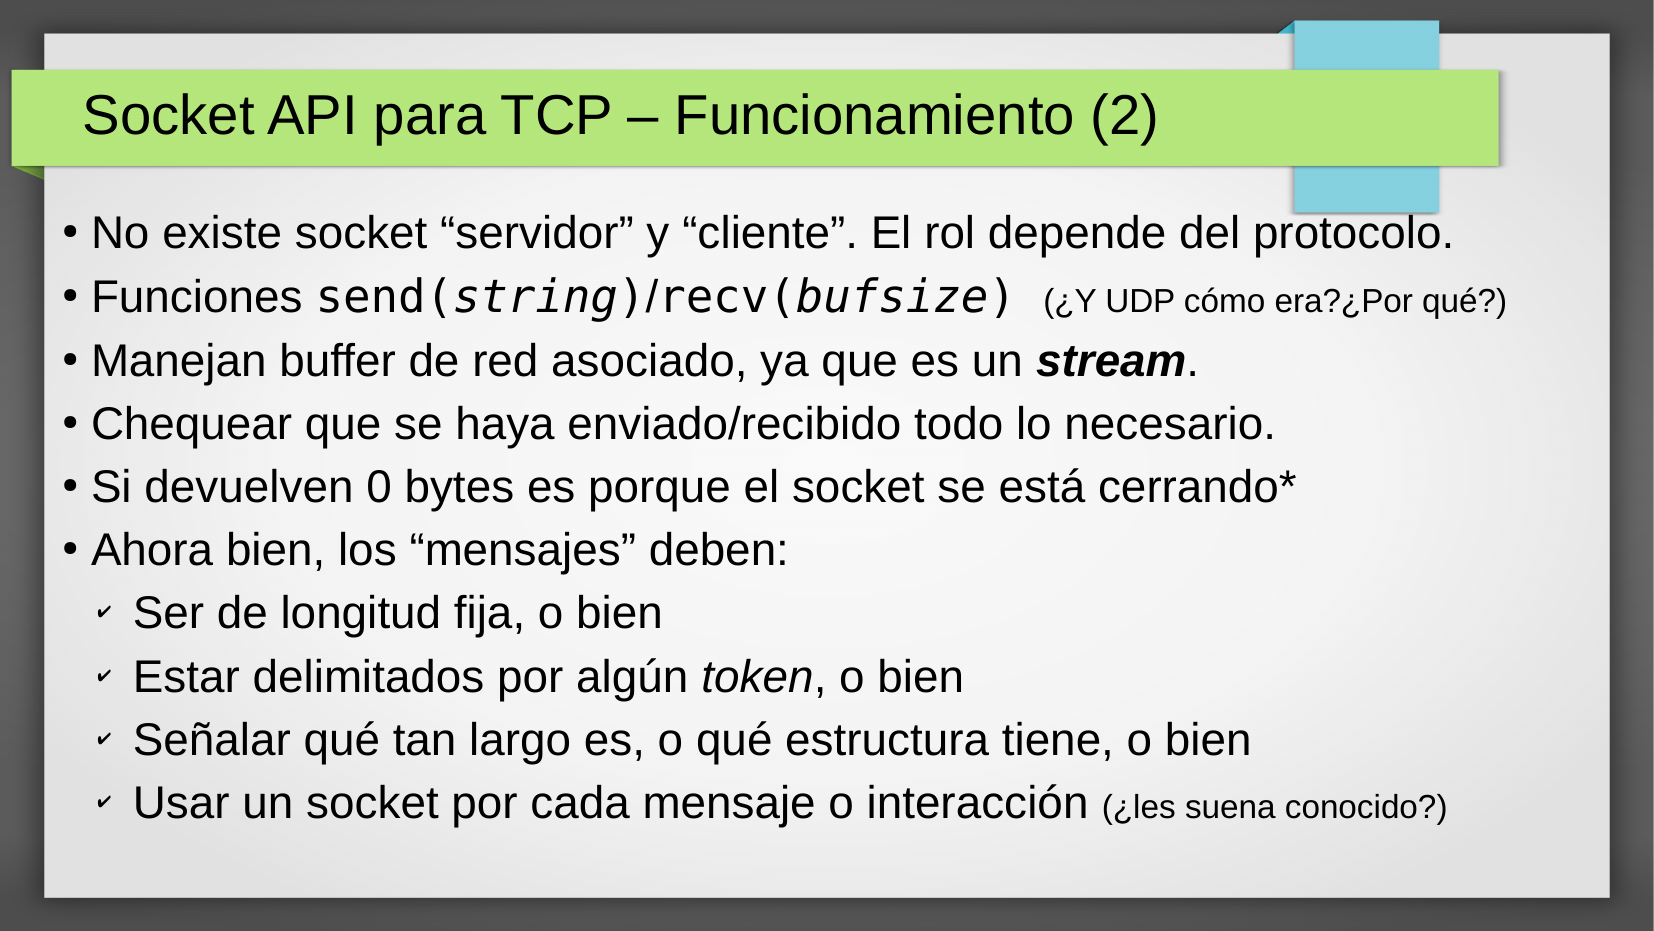

# Socket API para TCP – Funcionamiento (2)
 No existe socket “servidor” y “cliente”. El rol depende del protocolo.
 Funciones send(string)/recv(bufsize) (¿Y UDP cómo era?¿Por qué?)
 Manejan buffer de red asociado, ya que es un stream.
 Chequear que se haya enviado/recibido todo lo necesario.
 Si devuelven 0 bytes es porque el socket se está cerrando*
 Ahora bien, los “mensajes” deben:
Ser de longitud fija, o bien
Estar delimitados por algún token, o bien
Señalar qué tan largo es, o qué estructura tiene, o bien
Usar un socket por cada mensaje o interacción (¿les suena conocido?)